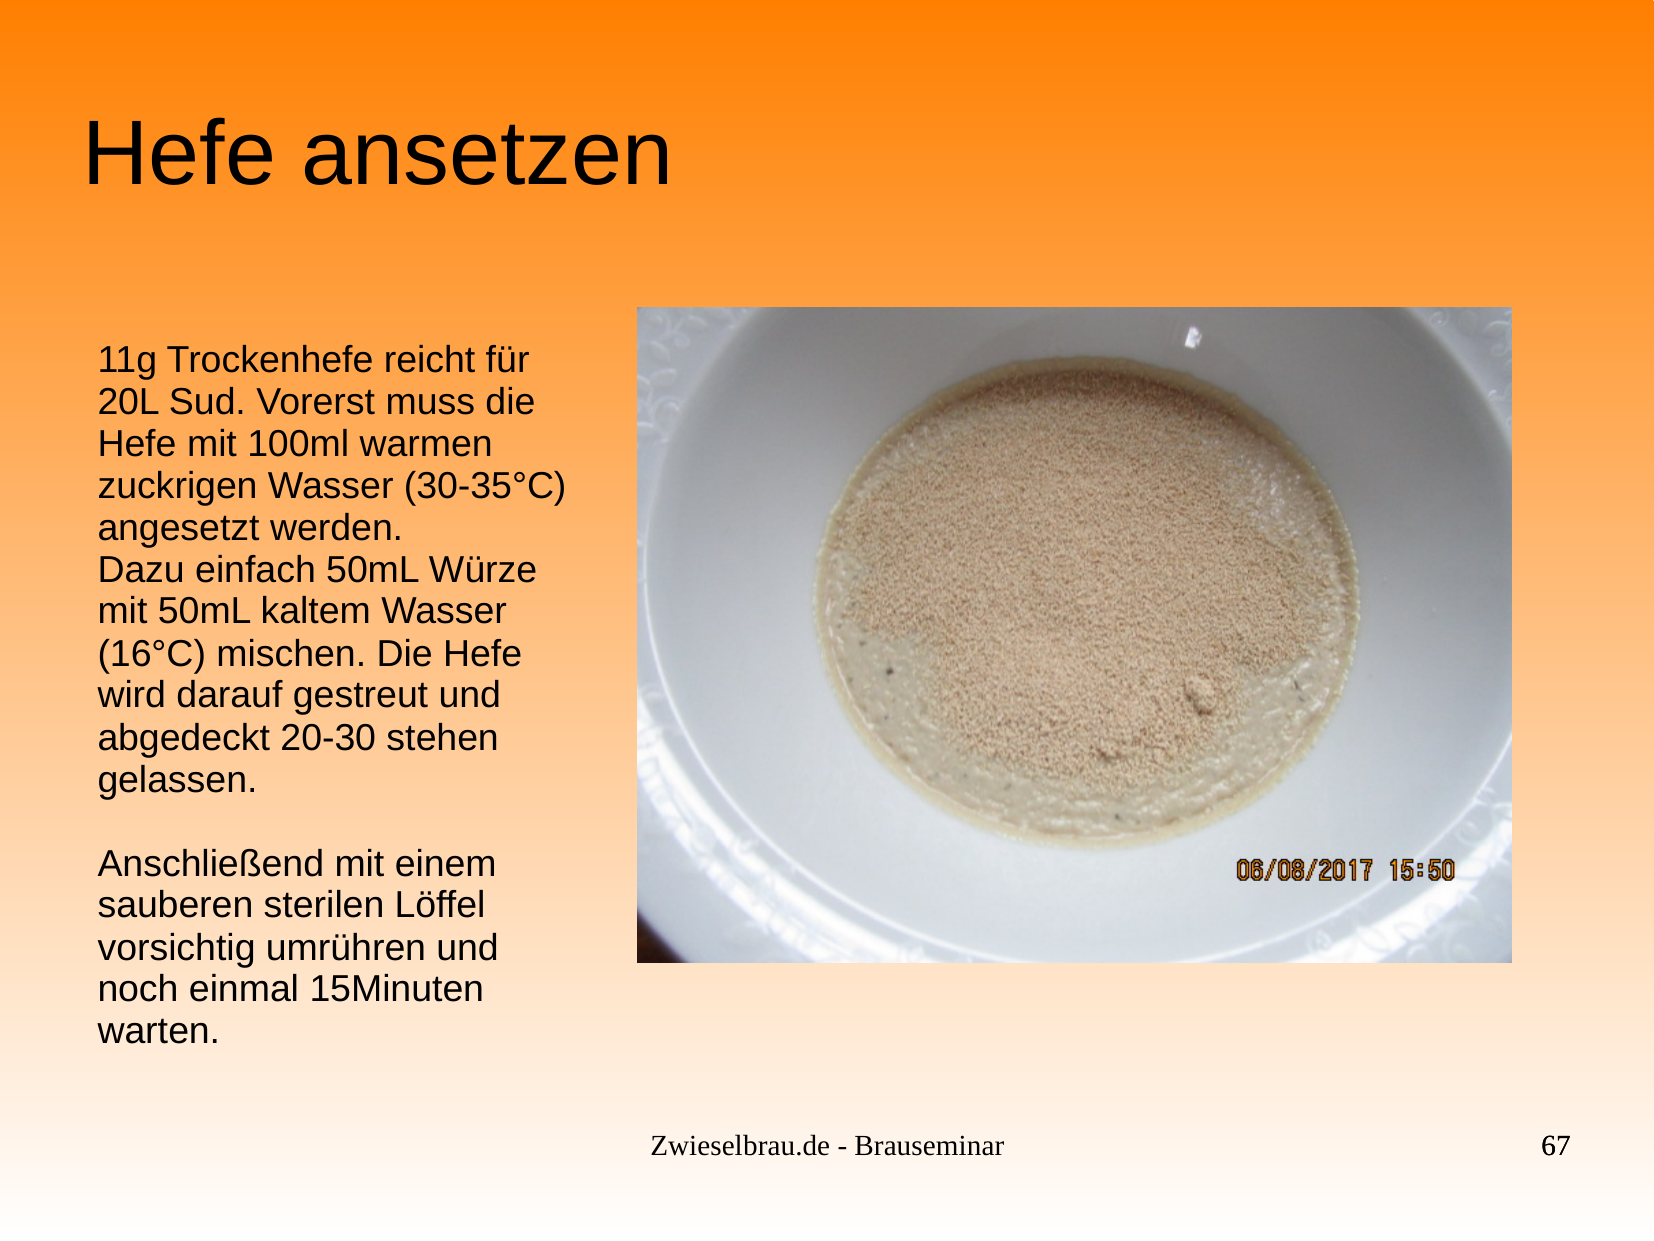

# Hefe ansetzen
11g Trockenhefe reicht für 20L Sud. Vorerst muss die Hefe mit 100ml warmen zuckrigen Wasser (30-35°C) angesetzt werden.
Dazu einfach 50mL Würze mit 50mL kaltem Wasser (16°C) mischen. Die Hefe wird darauf gestreut und abgedeckt 20-30 stehen gelassen.
Anschließend mit einem sauberen sterilen Löffel vorsichtig umrühren und noch einmal 15Minuten warten.
Zwieselbrau.de - Brauseminar
67